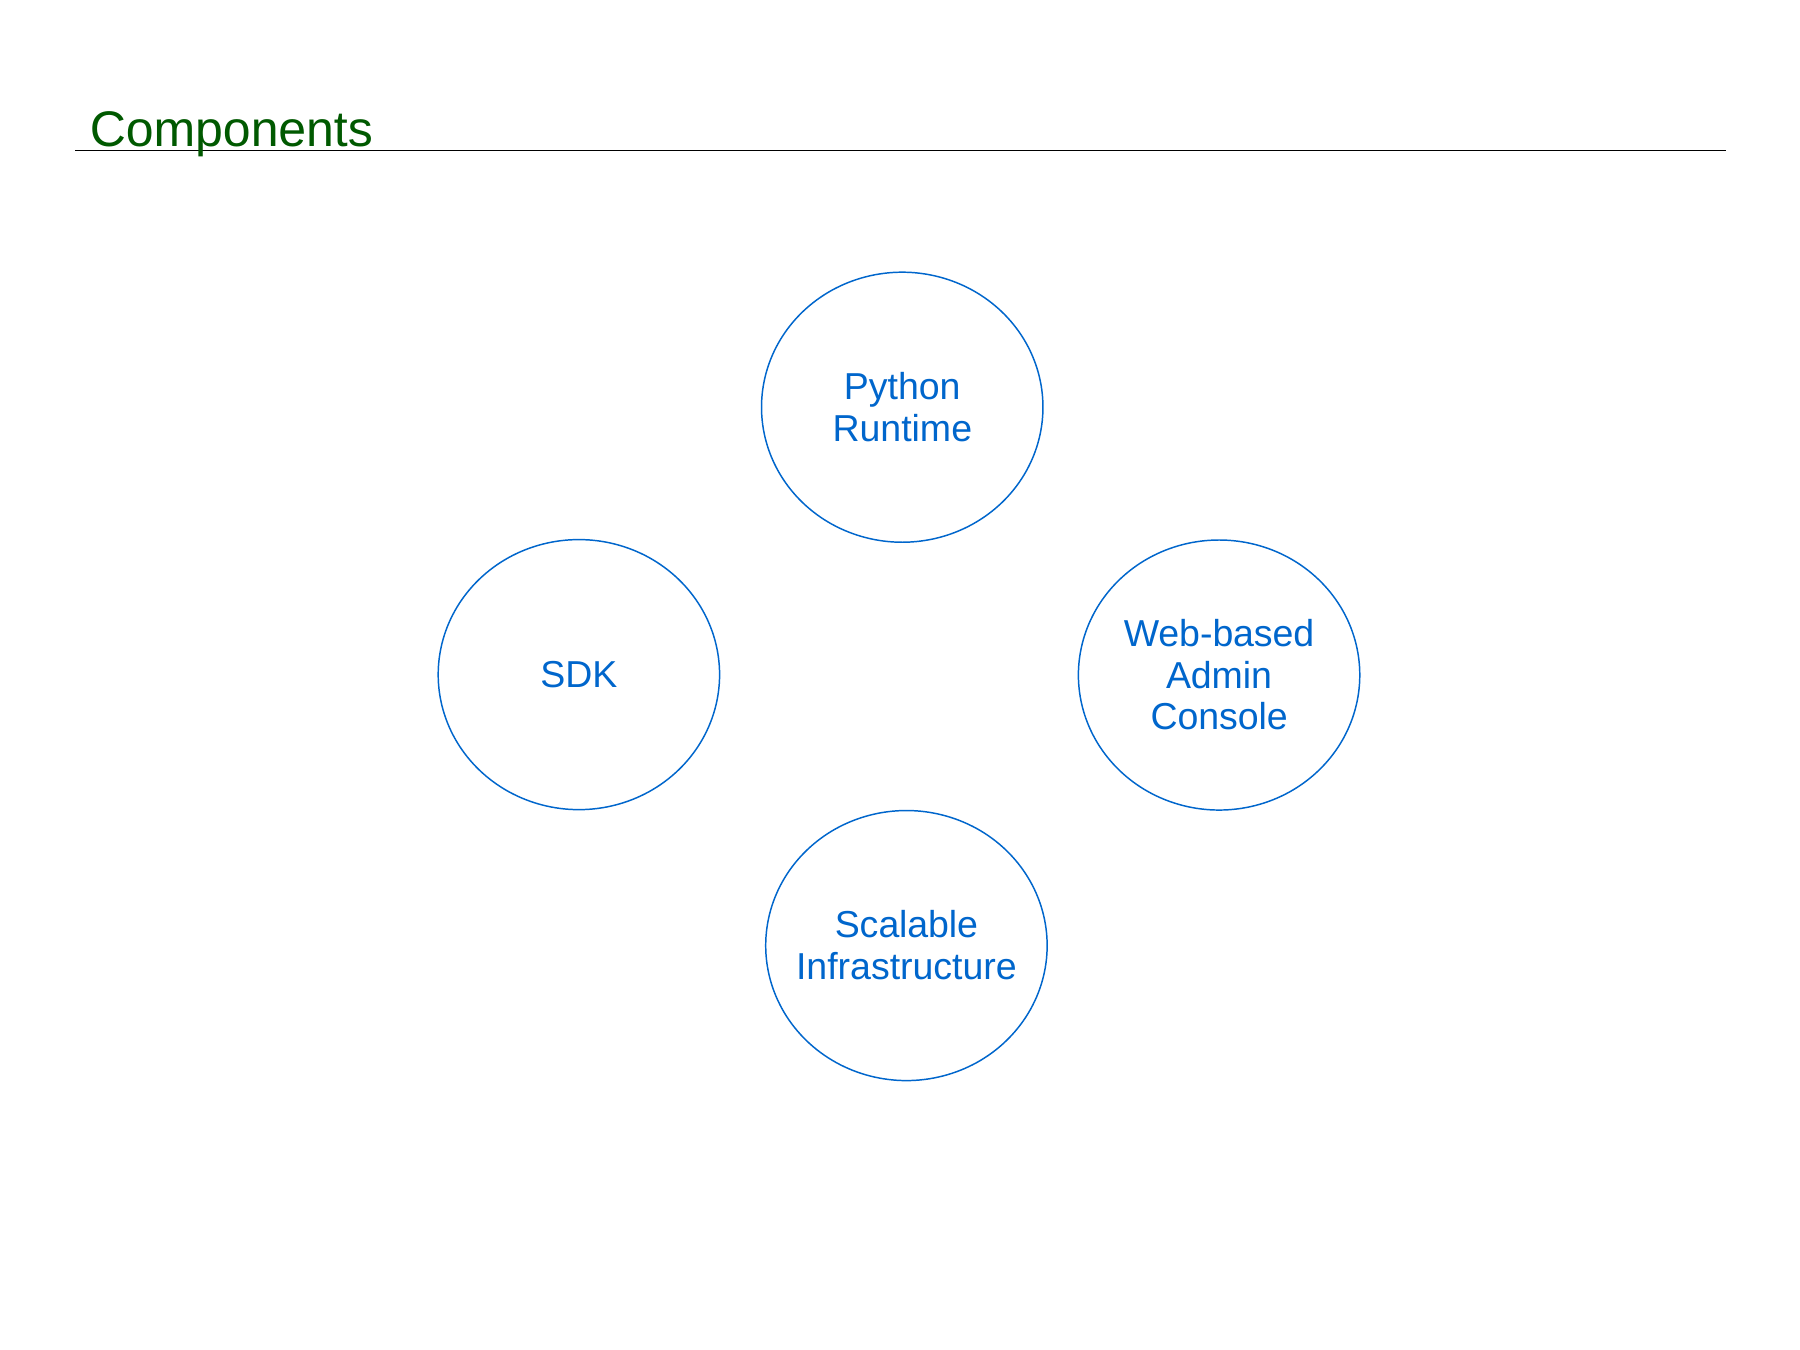

# Components
Python
Runtime
SDK
Web-based
Admin
Console
Scalable
Infrastructure